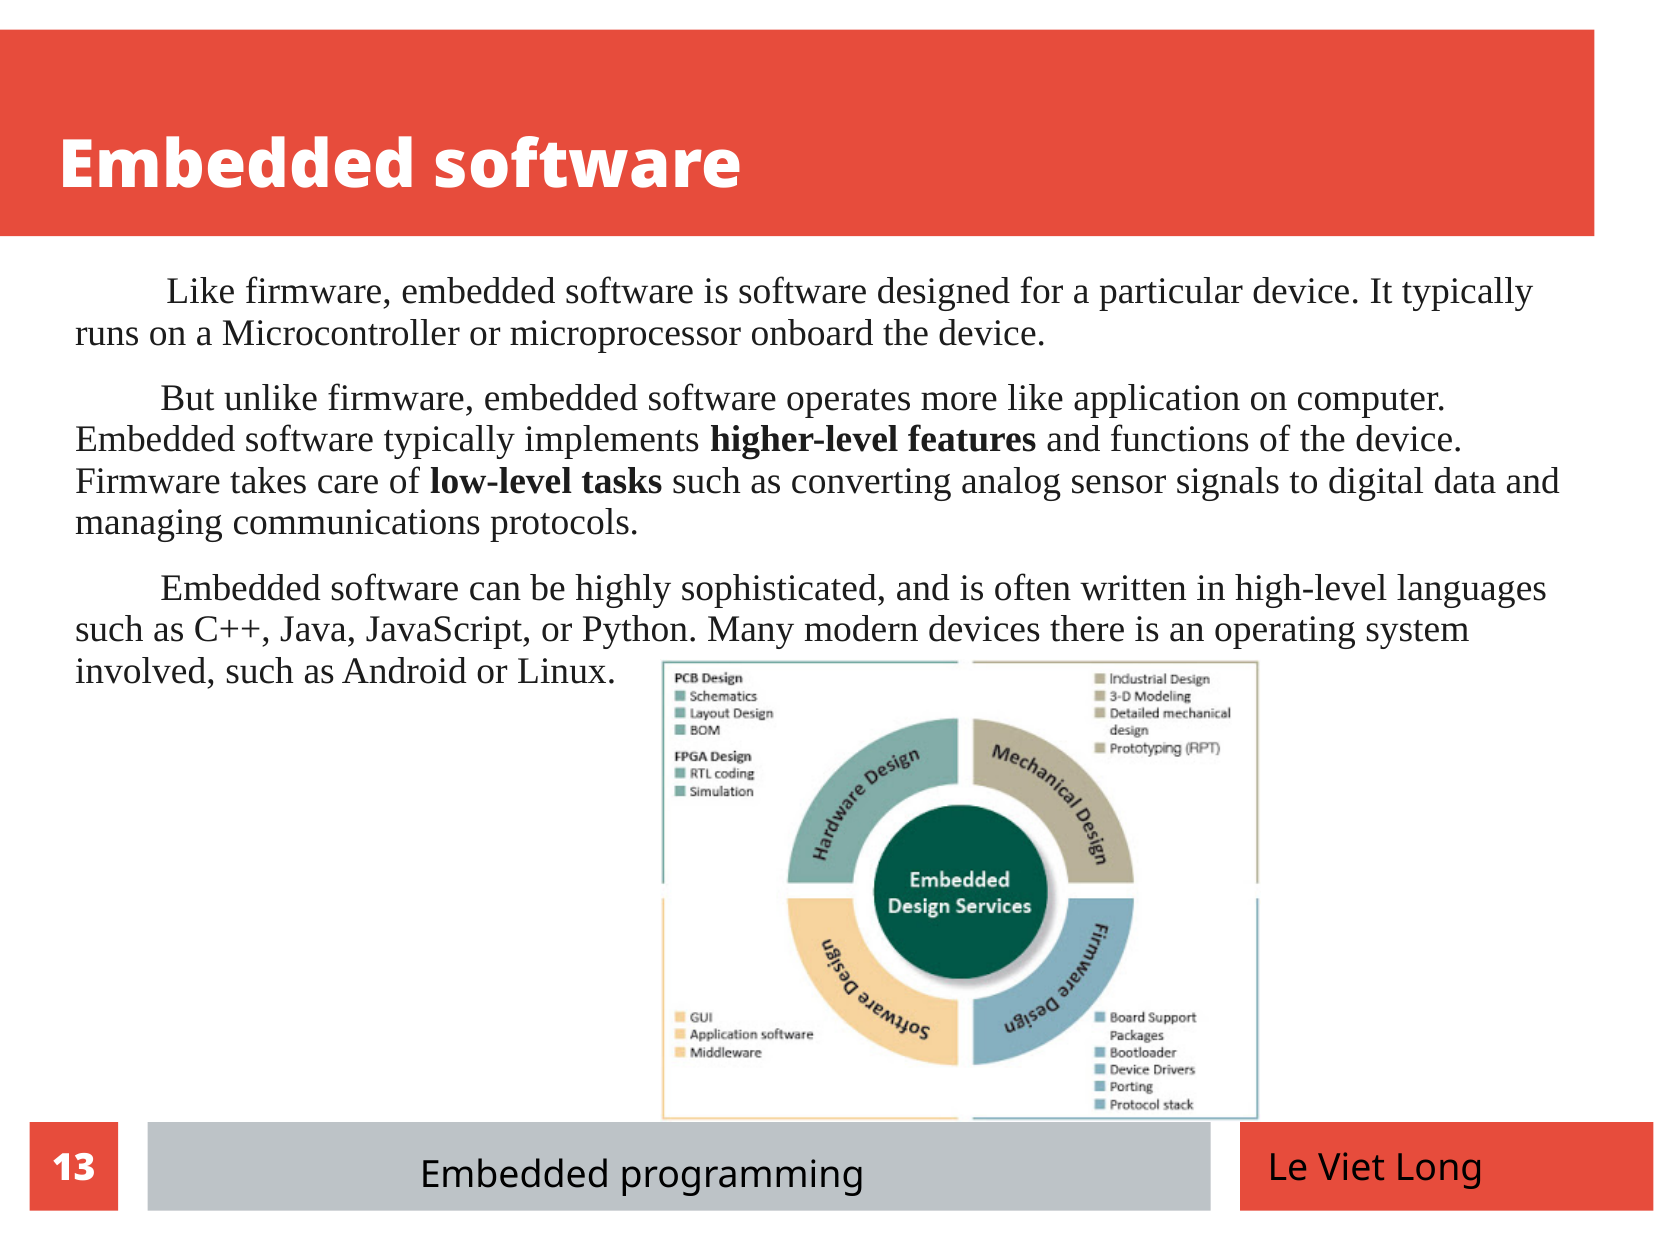

# Embedded software
 Like firmware, embedded software is software designed for a particular device. It typically runs on a Microcontroller or microprocessor onboard the device.
 But unlike firmware, embedded software operates more like application on computer. Embedded software typically implements higher-level features and functions of the device. Firmware takes care of low-level tasks such as converting analog sensor signals to digital data and managing communications protocols.
 Embedded software can be highly sophisticated, and is often written in high-level languages such as C++, Java, JavaScript, or Python. Many modern devices there is an operating system involved, such as Android or Linux.
13
Le Viet Long
Embedded programming